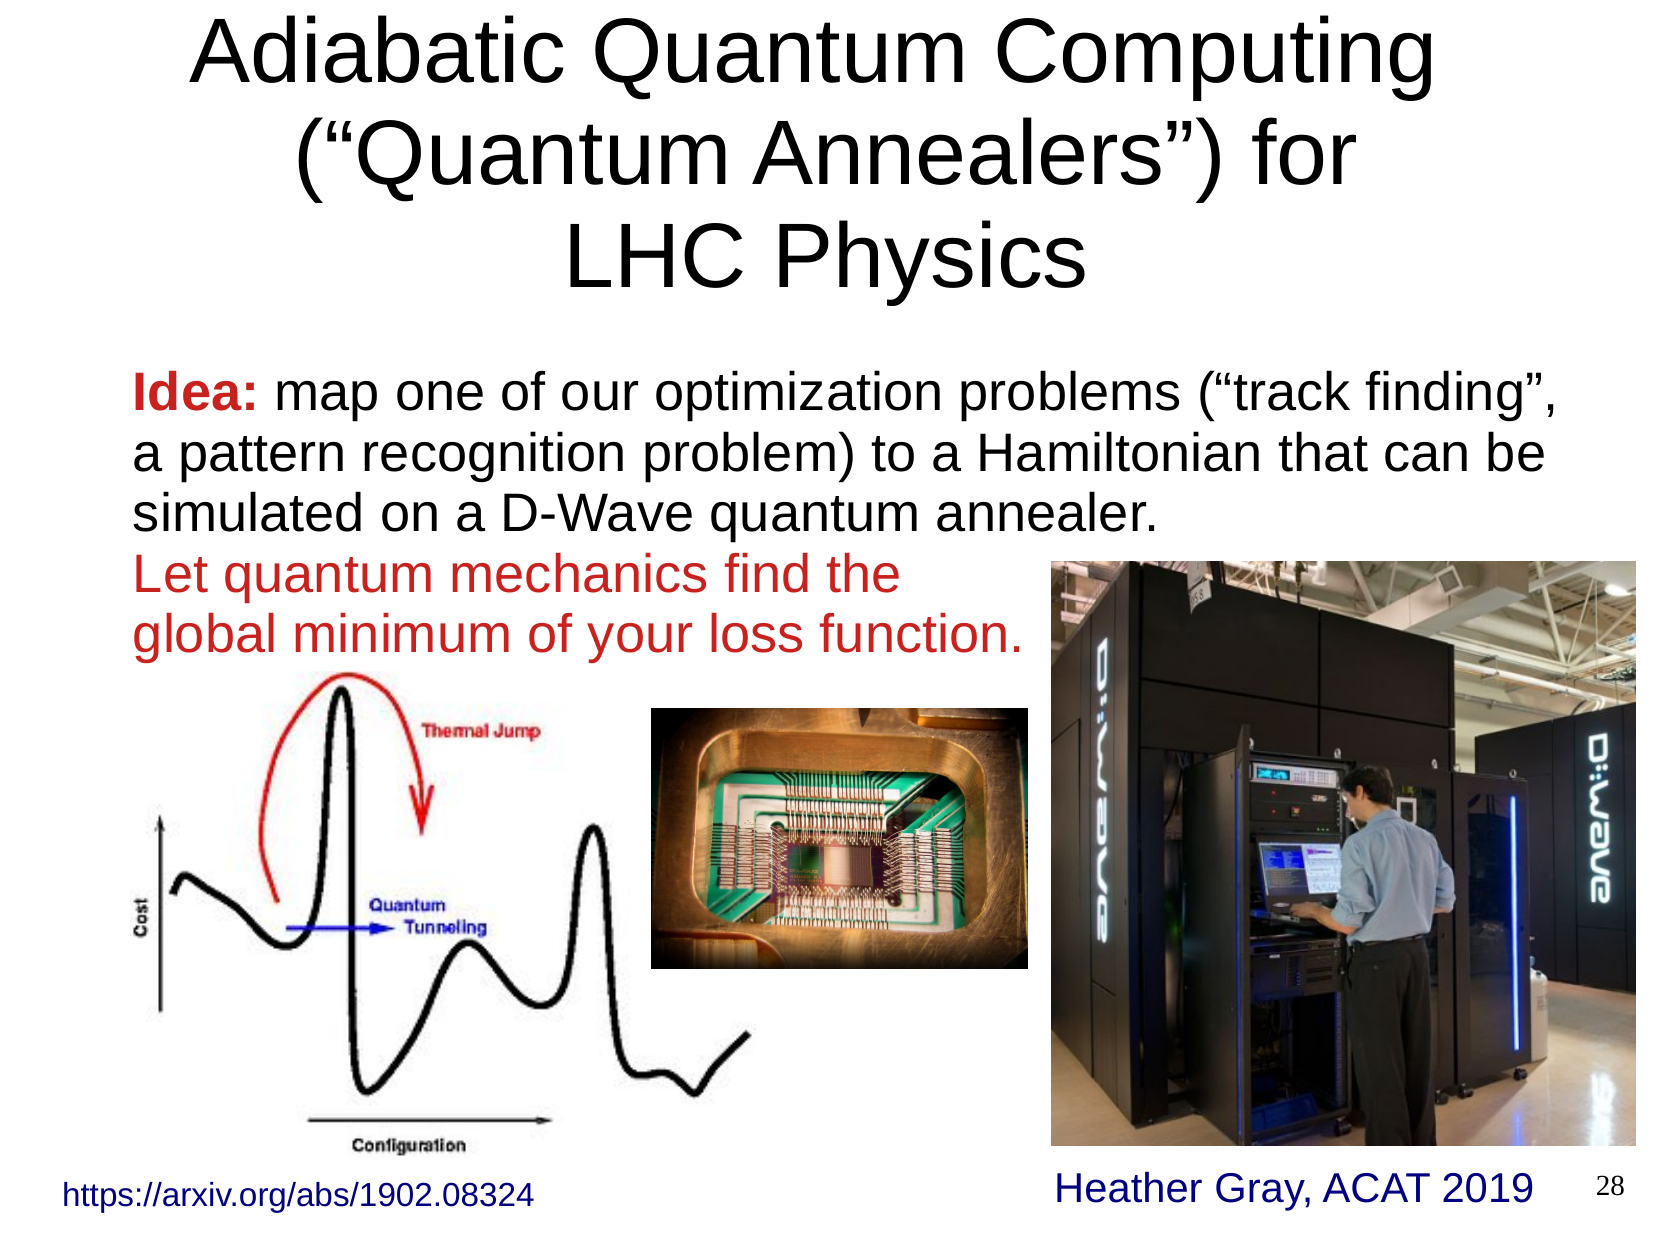

# Adiabatic Quantum Computing (“Quantum Annealers”) for LHC Physics
Idea: map one of our optimization problems (“track finding”, a pattern recognition problem) to a Hamiltonian that can be simulated on a D-Wave quantum annealer.
Let quantum mechanics find the
global minimum of your loss function.
Heather Gray, ACAT 2019
https://arxiv.org/abs/1902.08324
28